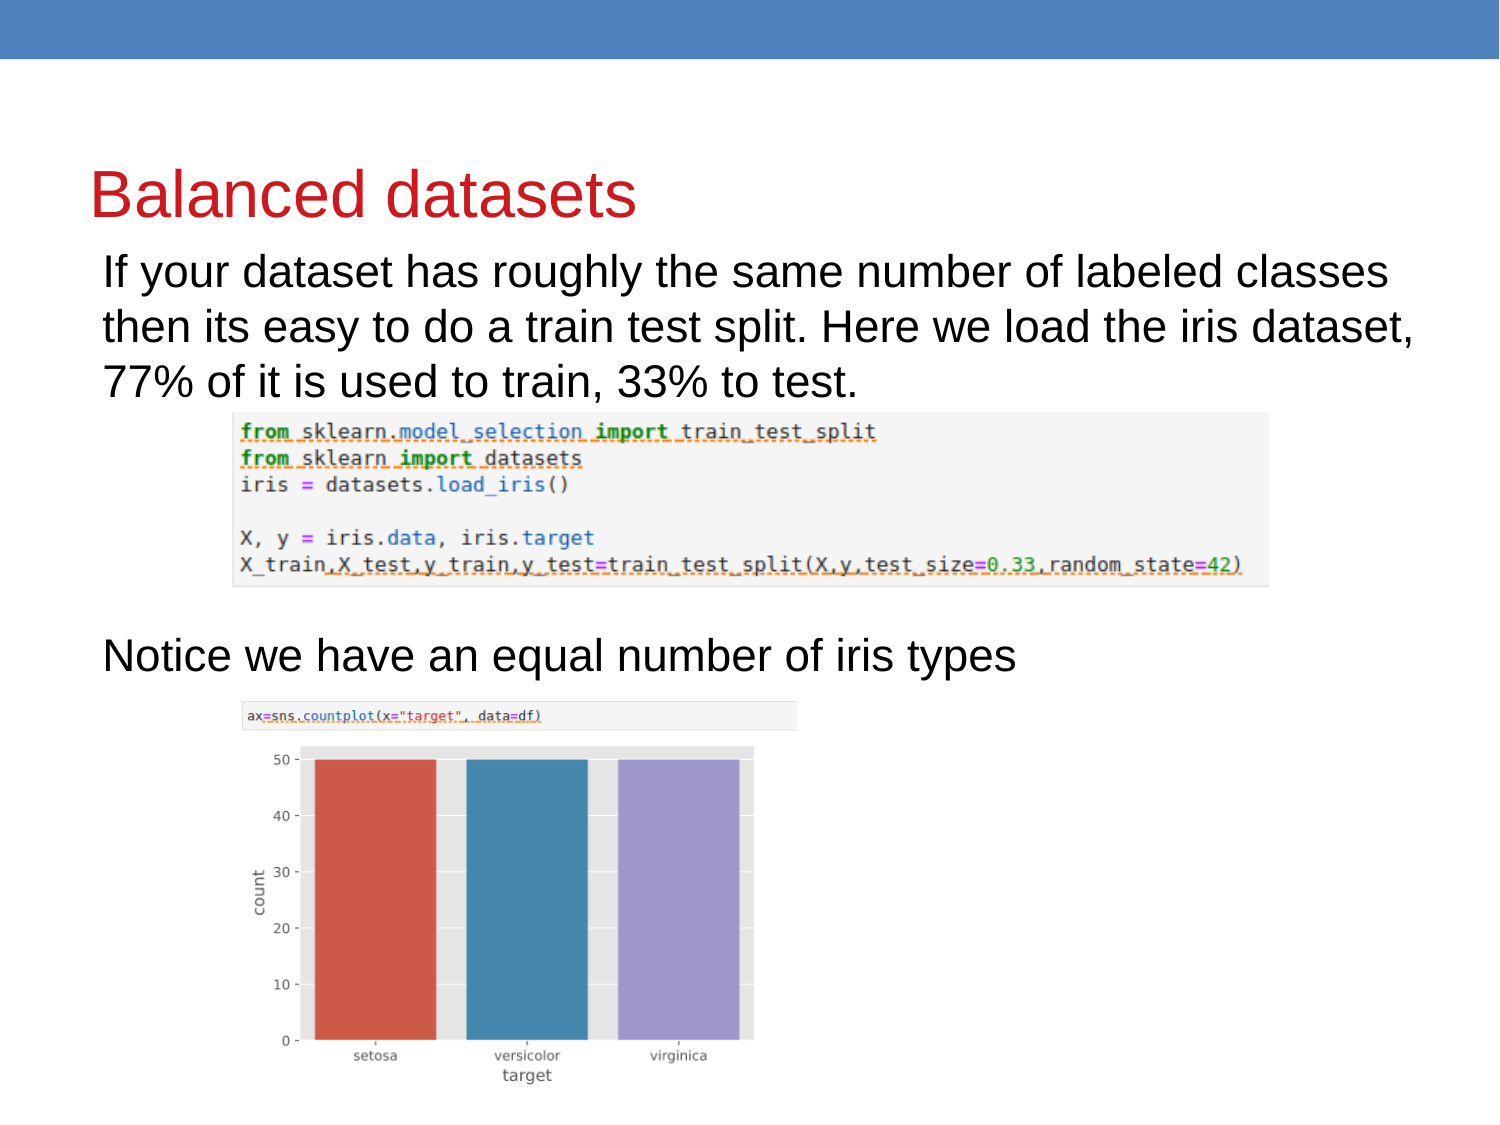

Balanced datasets
If your dataset has roughly the same number of labeled classes then its easy to do a train test split. Here we load the iris dataset, 77% of it is used to train, 33% to test.
Notice we have an equal number of iris types